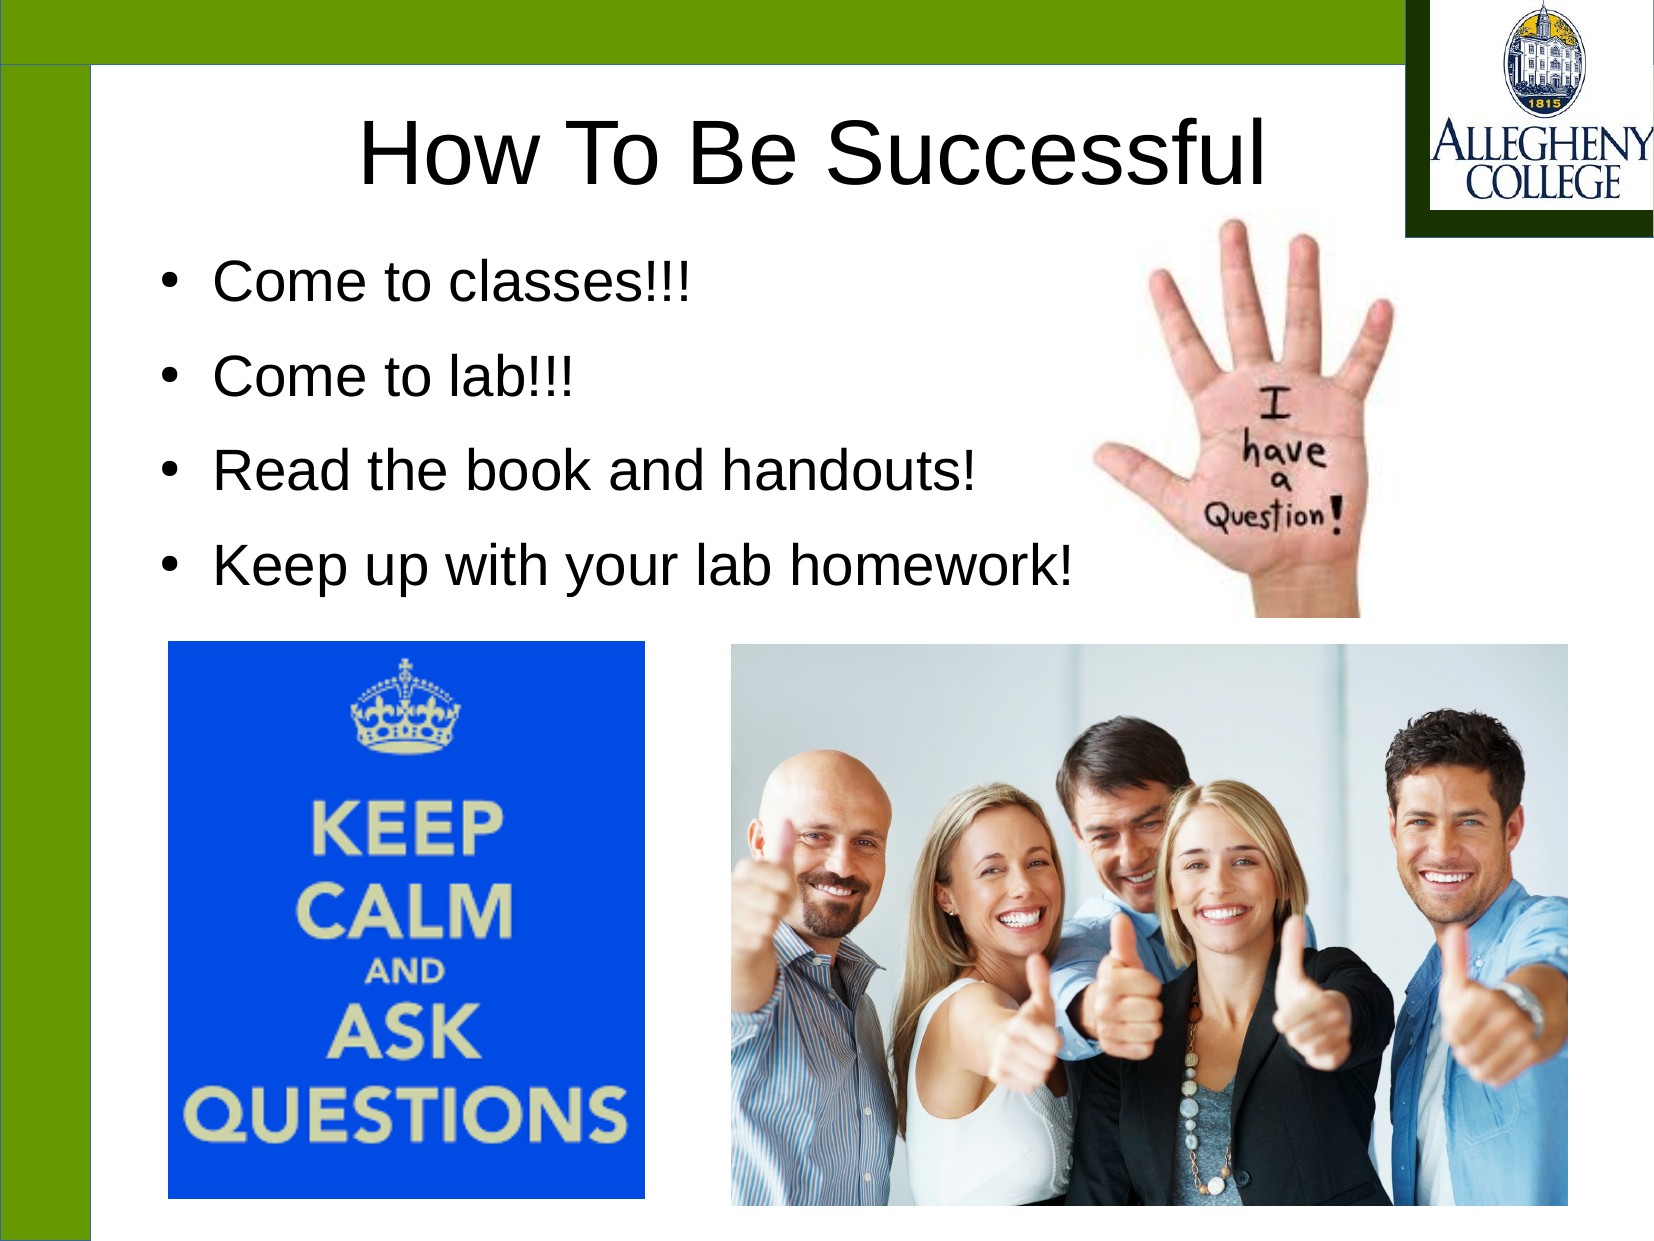

# How To Be Successful
Come to classes!!!
Come to lab!!!
Read the book and handouts!
Keep up with your lab homework!